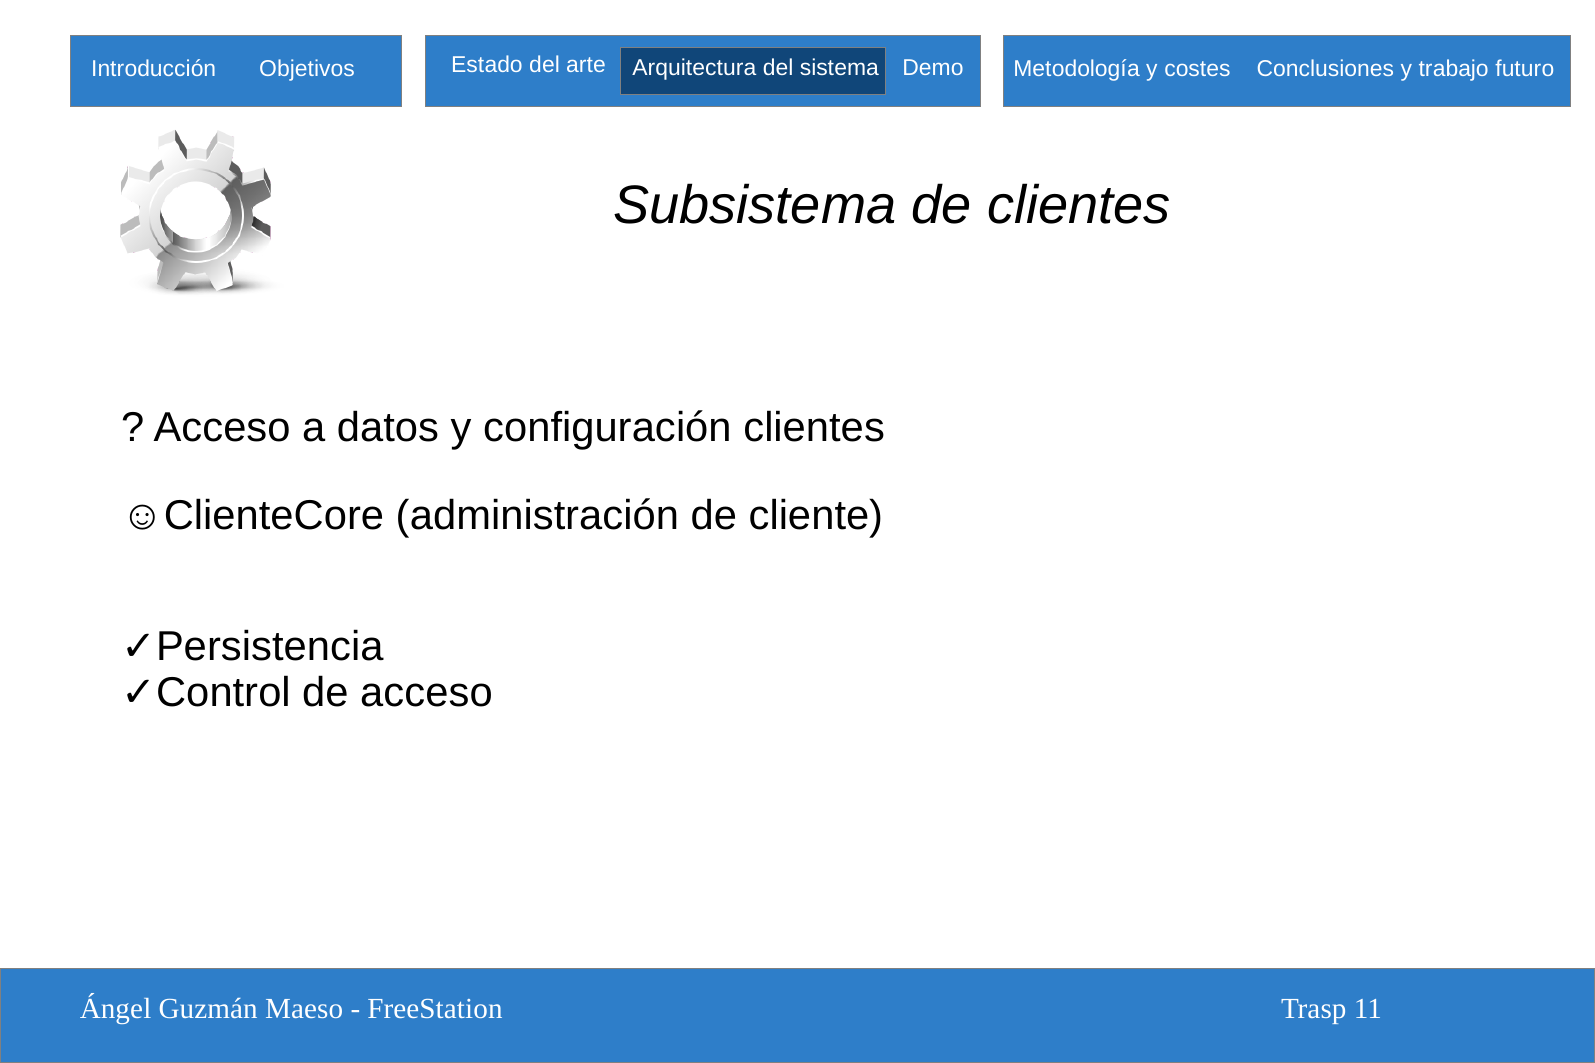

Metodología y costes
Conclusiones y trabajo futuro
Introducción
# Objetivos
Estado del arte
Estado del arte
Arquitectura del sistema
Arquitectura del sistema
Demo
Demo
Subsistema de clientes
? Acceso a datos y configuración clientes
☺ClienteCore (administración de cliente)
✓Persistencia
✓Control de acceso
11